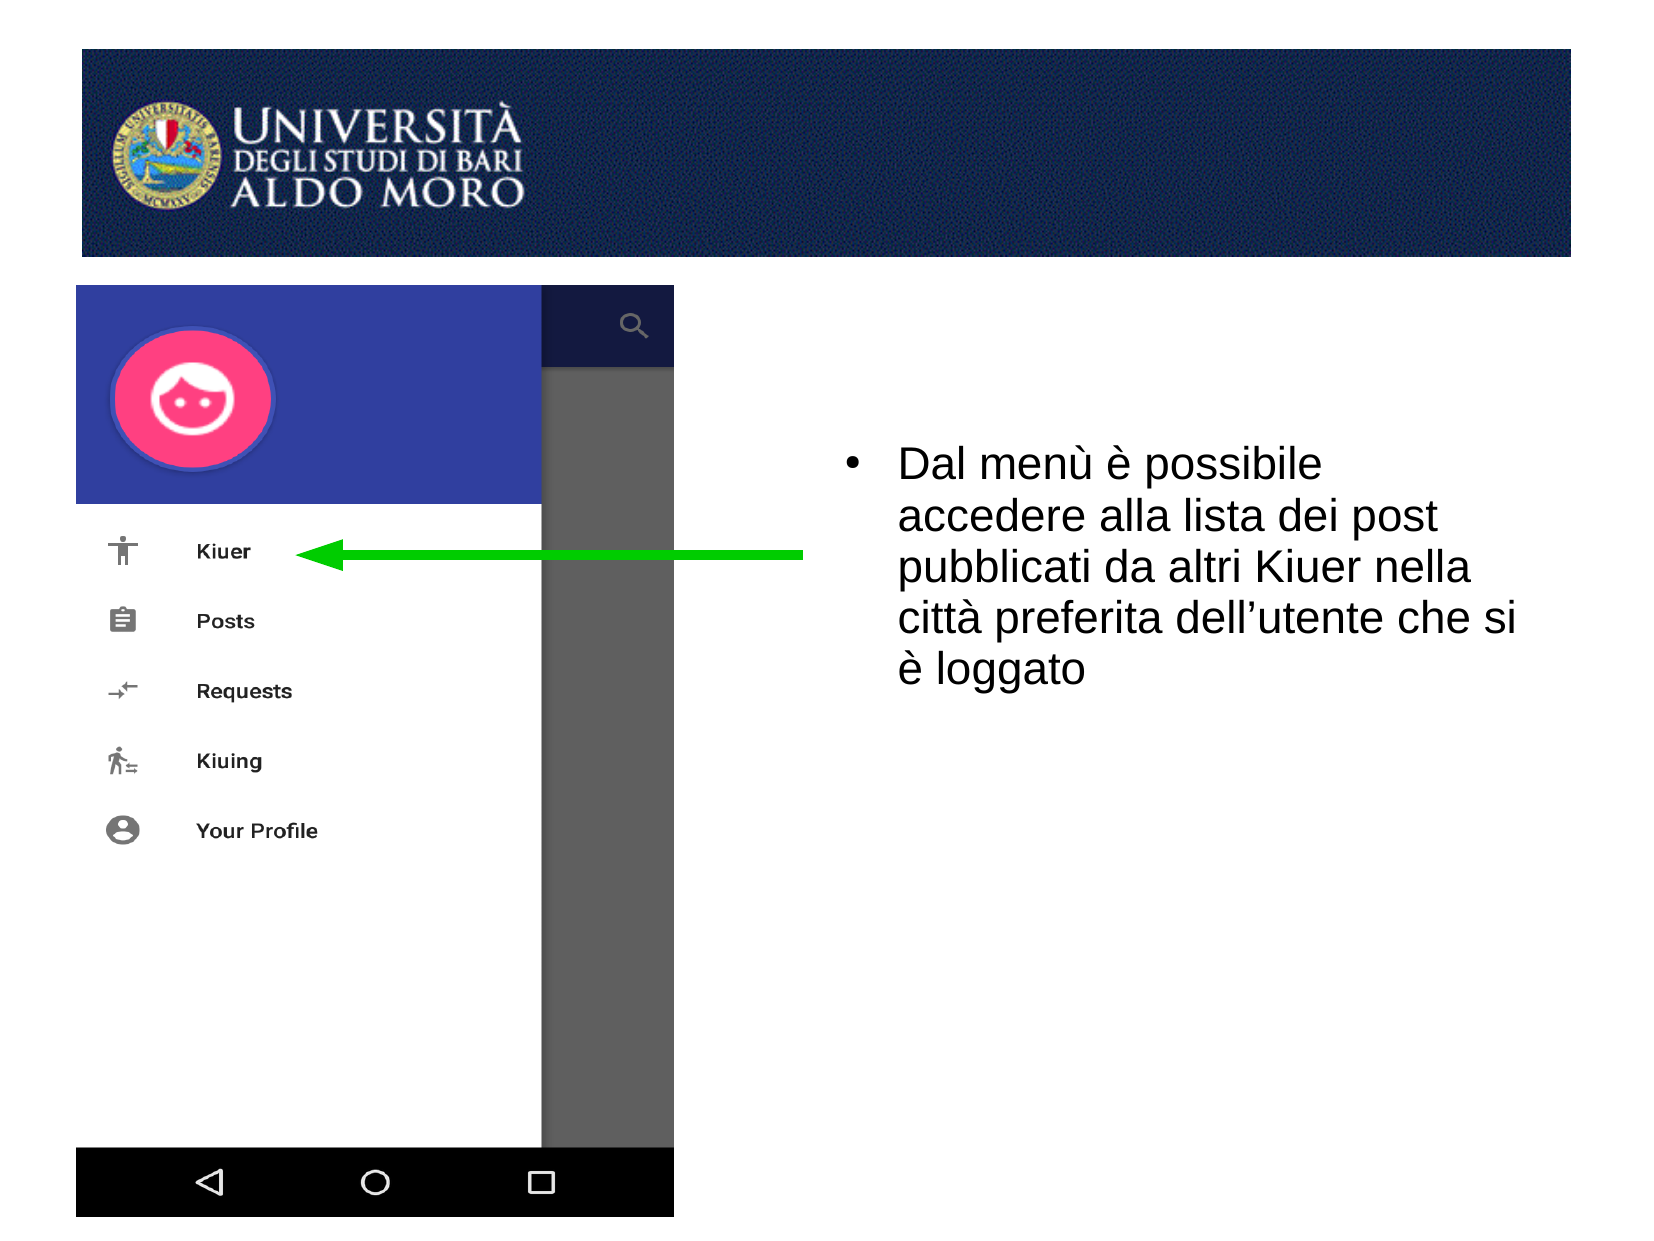

#
Dal menù è possibile accedere alla lista dei post pubblicati da altri Kiuer nella città preferita dell’utente che si è loggato